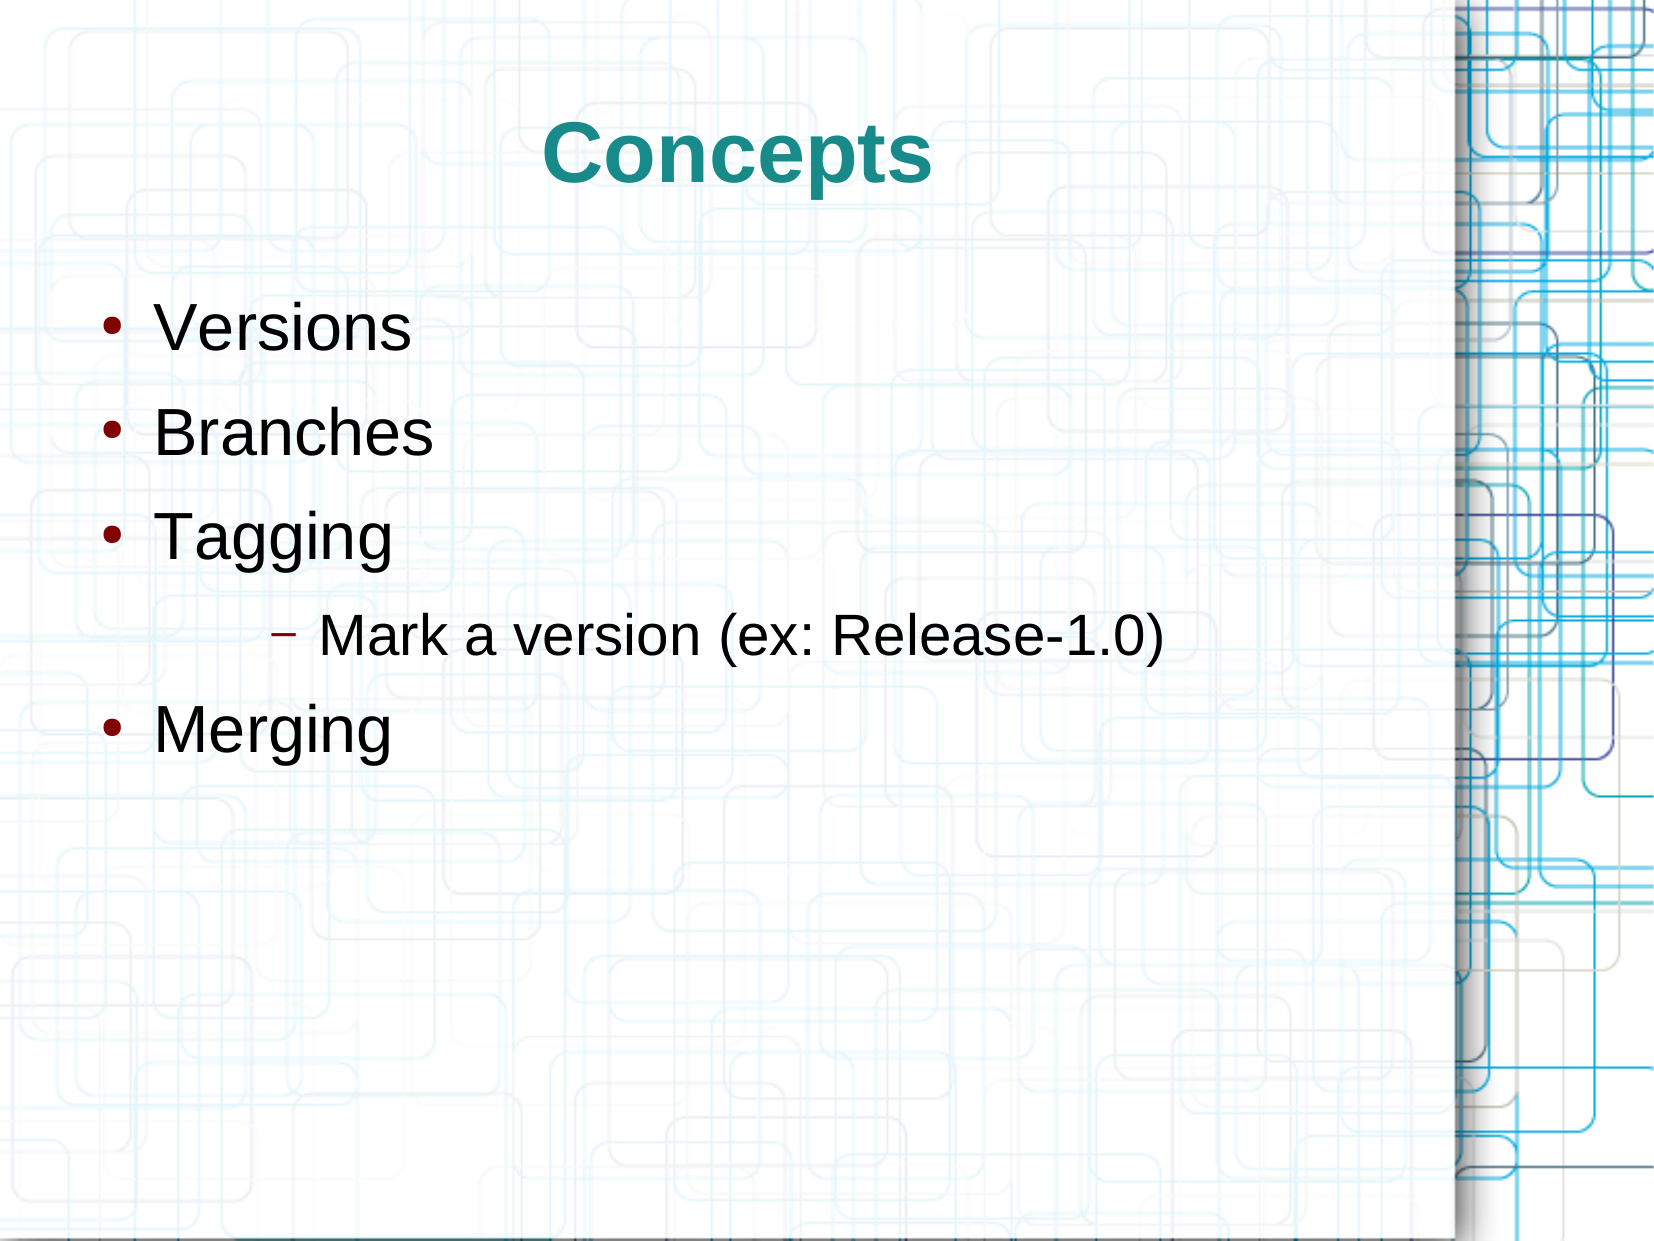

# Concepts
Versions
Branches
Tagging
Mark a version (ex: Release-1.0)
Merging